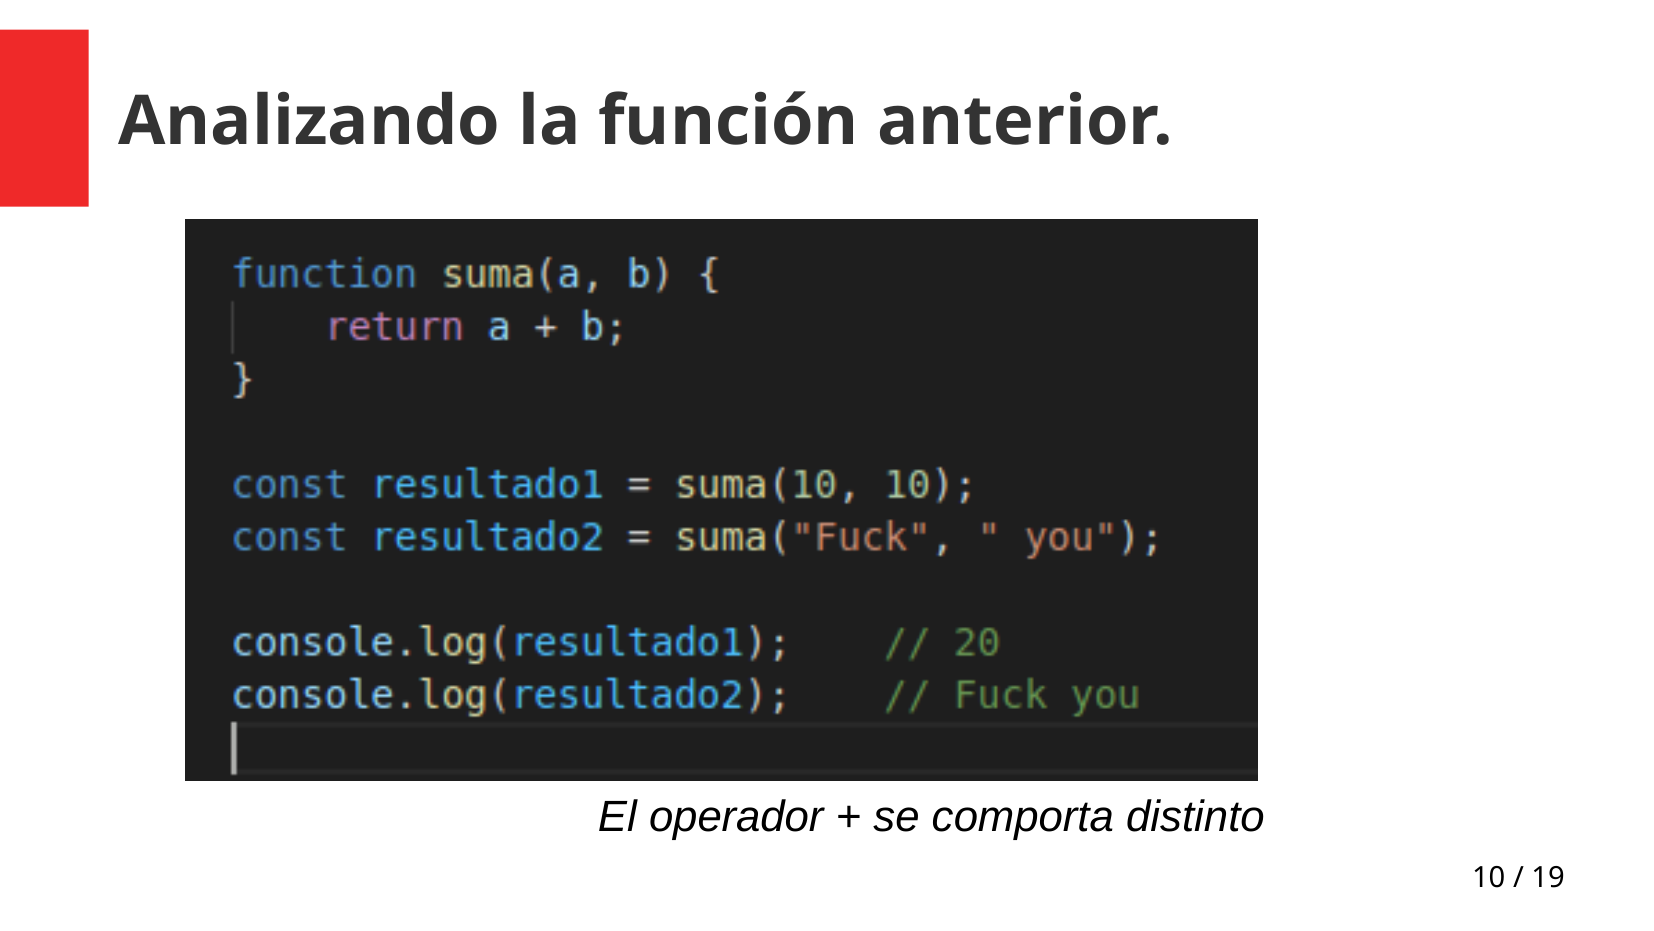

# Analizando la función anterior.
El operador + se comporta distinto
10